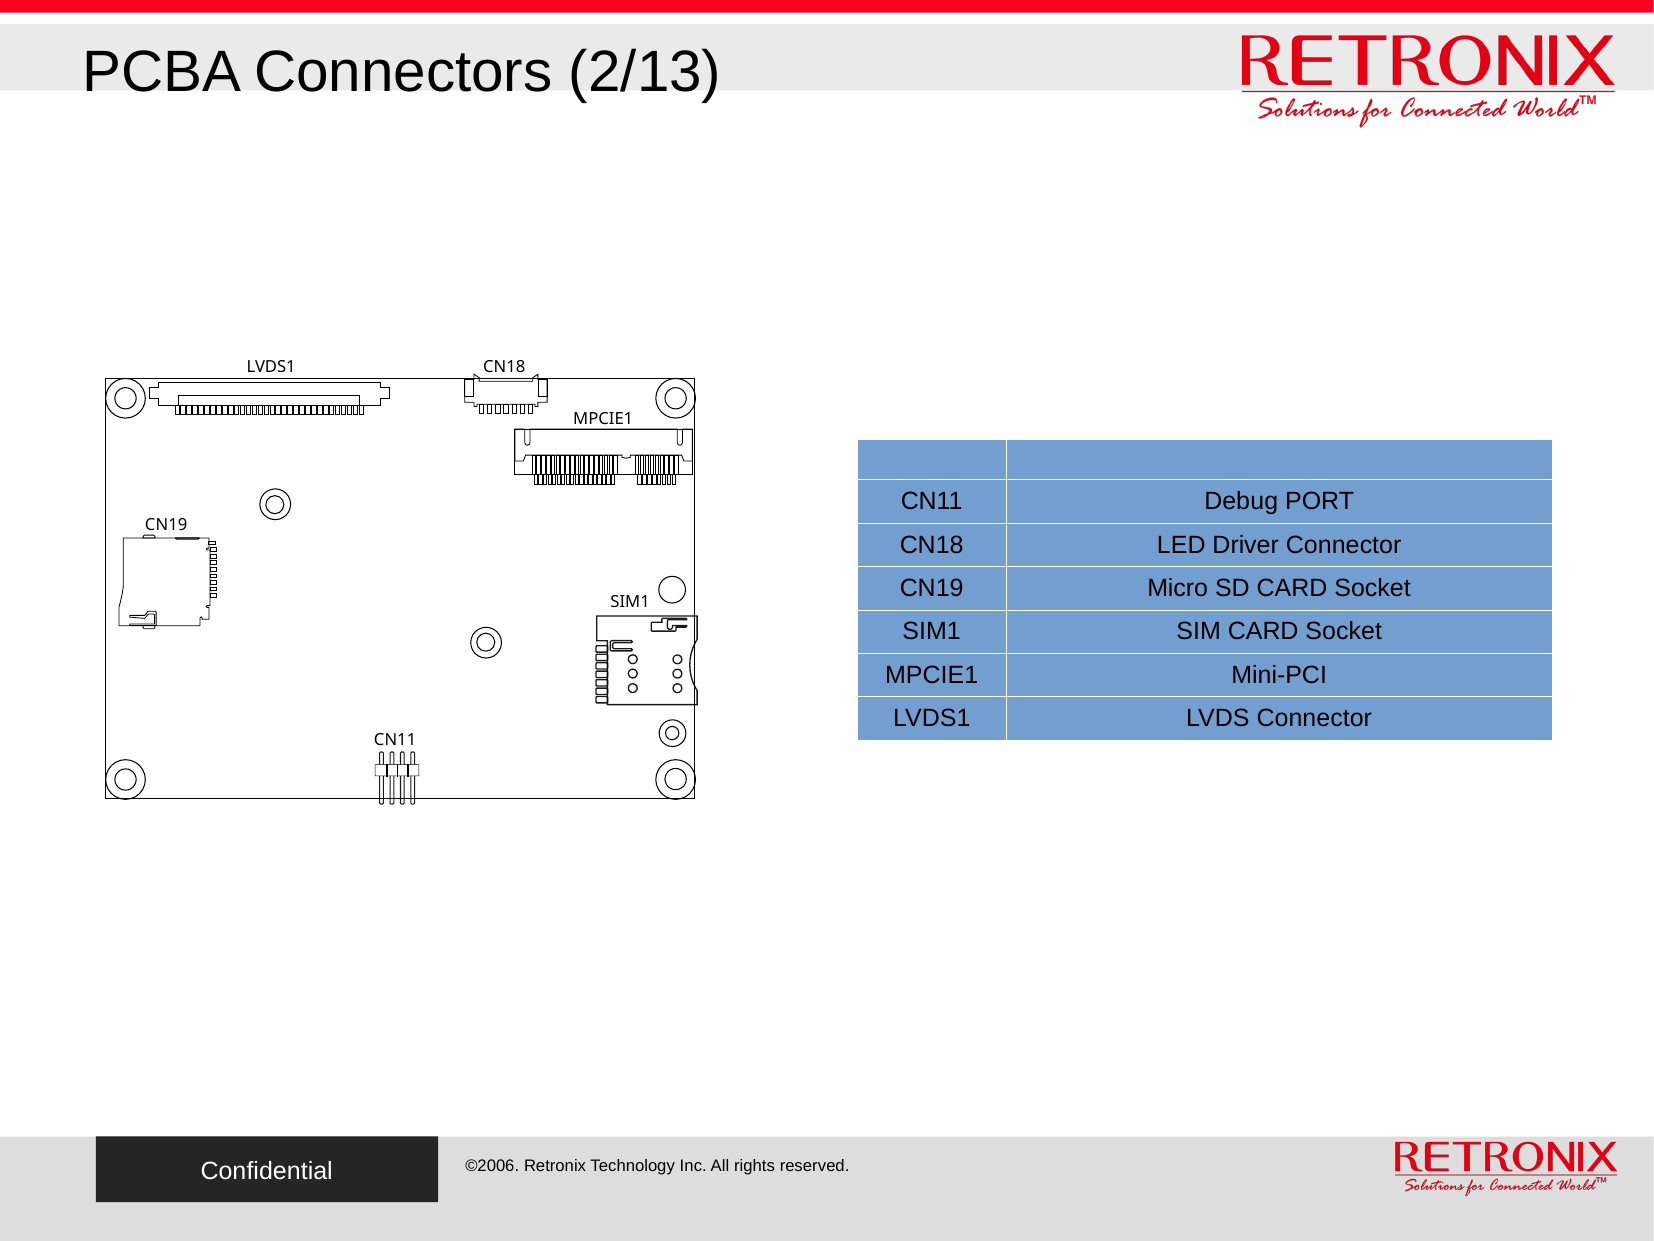

# PCBA Connectors (2/13)
| | |
| --- | --- |
| CN11 | Debug PORT |
| CN18 | LED Driver Connector |
| CN19 | Micro SD CARD Socket |
| SIM1 | SIM CARD Socket |
| MPCIE1 | Mini-PCI |
| LVDS1 | LVDS Connector |